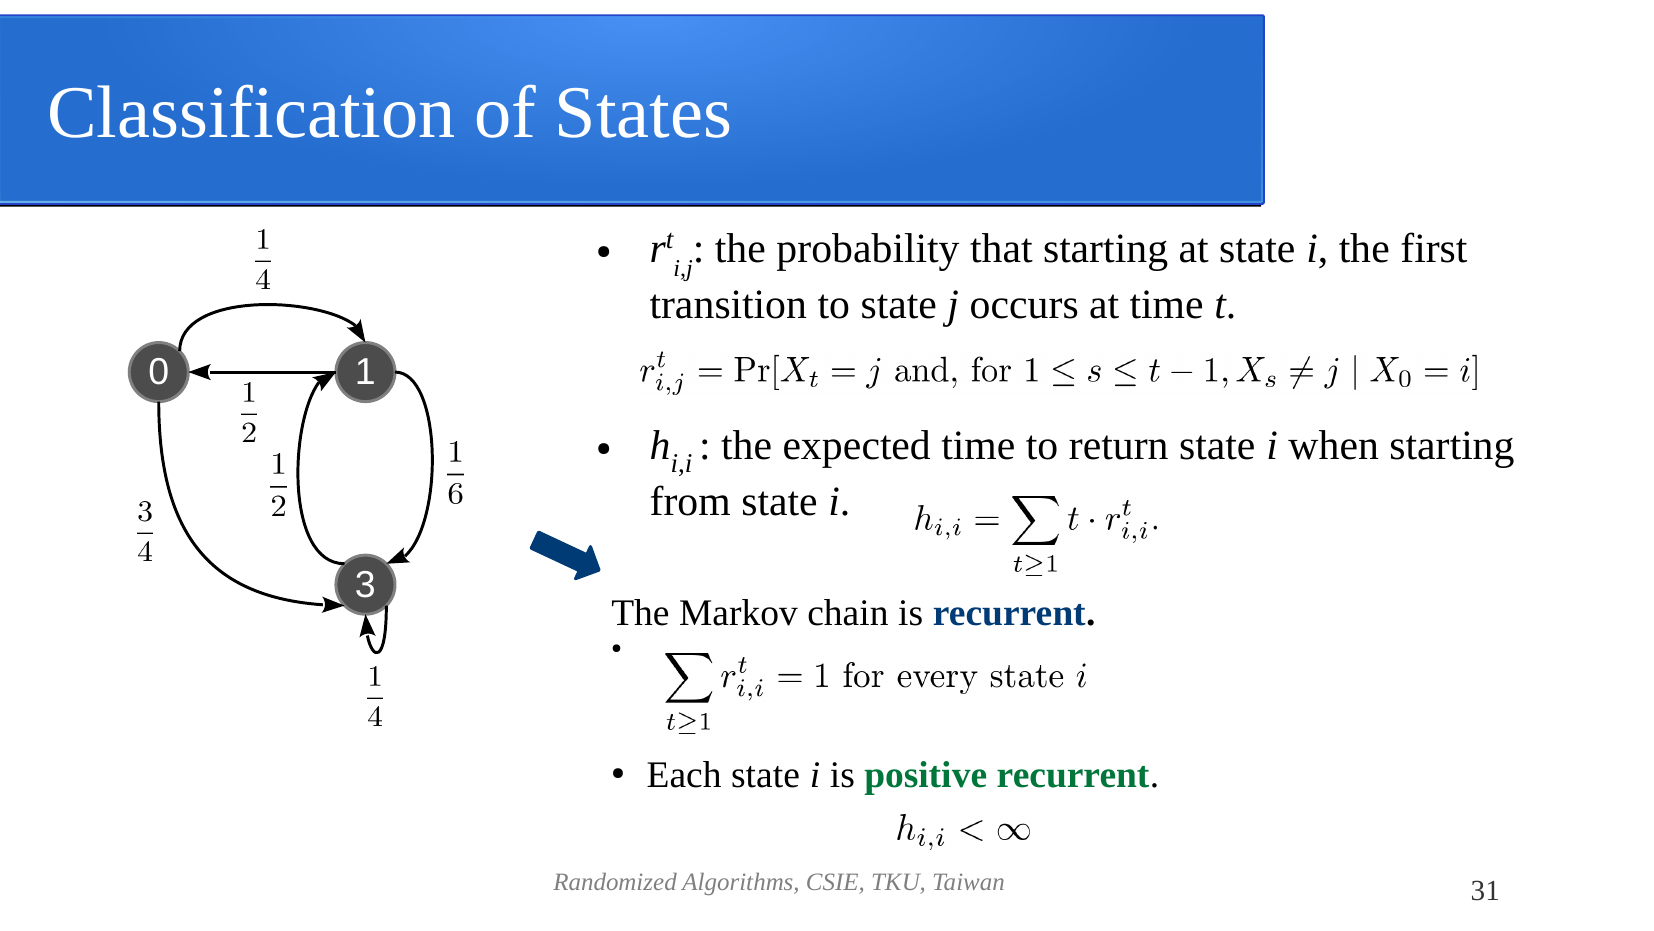

# Classification of States
rti,j: the probability that starting at state i, the first transition to state j occurs at time t.
hi,i : the expected time to return state i when starting from state i.
0
1
3
The Markov chain is recurrent.
Each state i is positive recurrent.
Randomized Algorithms, CSIE, TKU, Taiwan
31